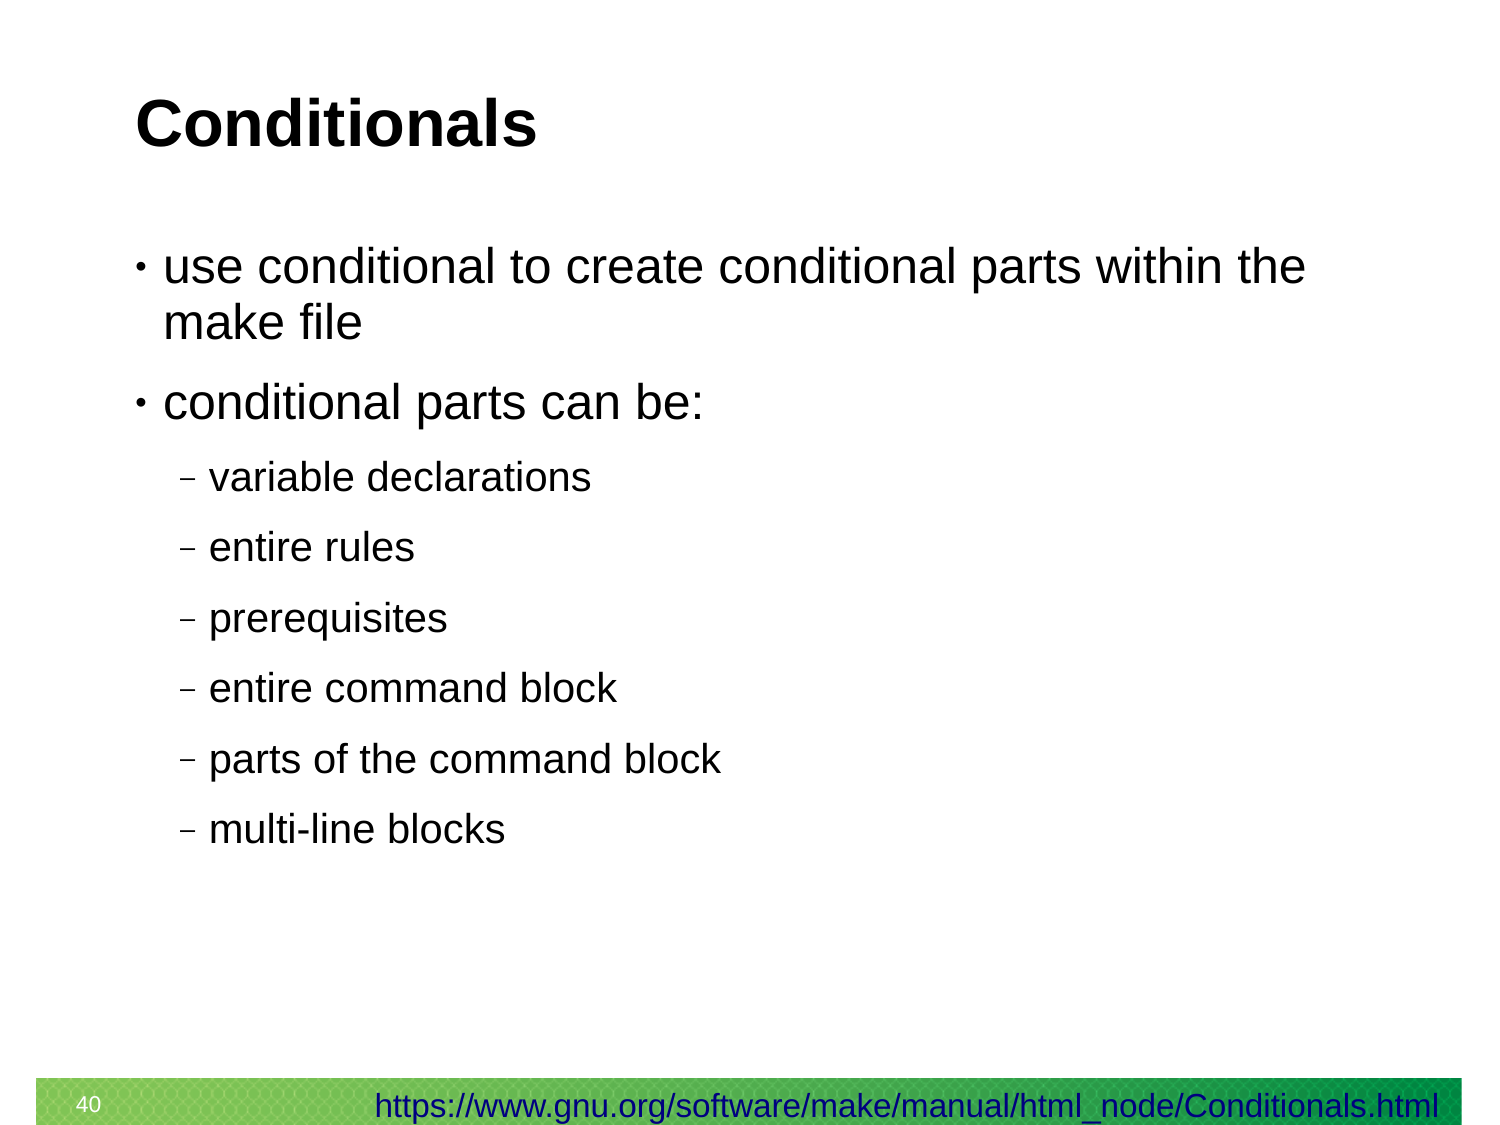

# Conditionals
use conditional to create conditional parts within the make file
conditional parts can be:
variable declarations
entire rules
prerequisites
entire command block
parts of the command block
multi-line blocks
https://www.gnu.org/software/make/manual/html_node/Conditionals.html